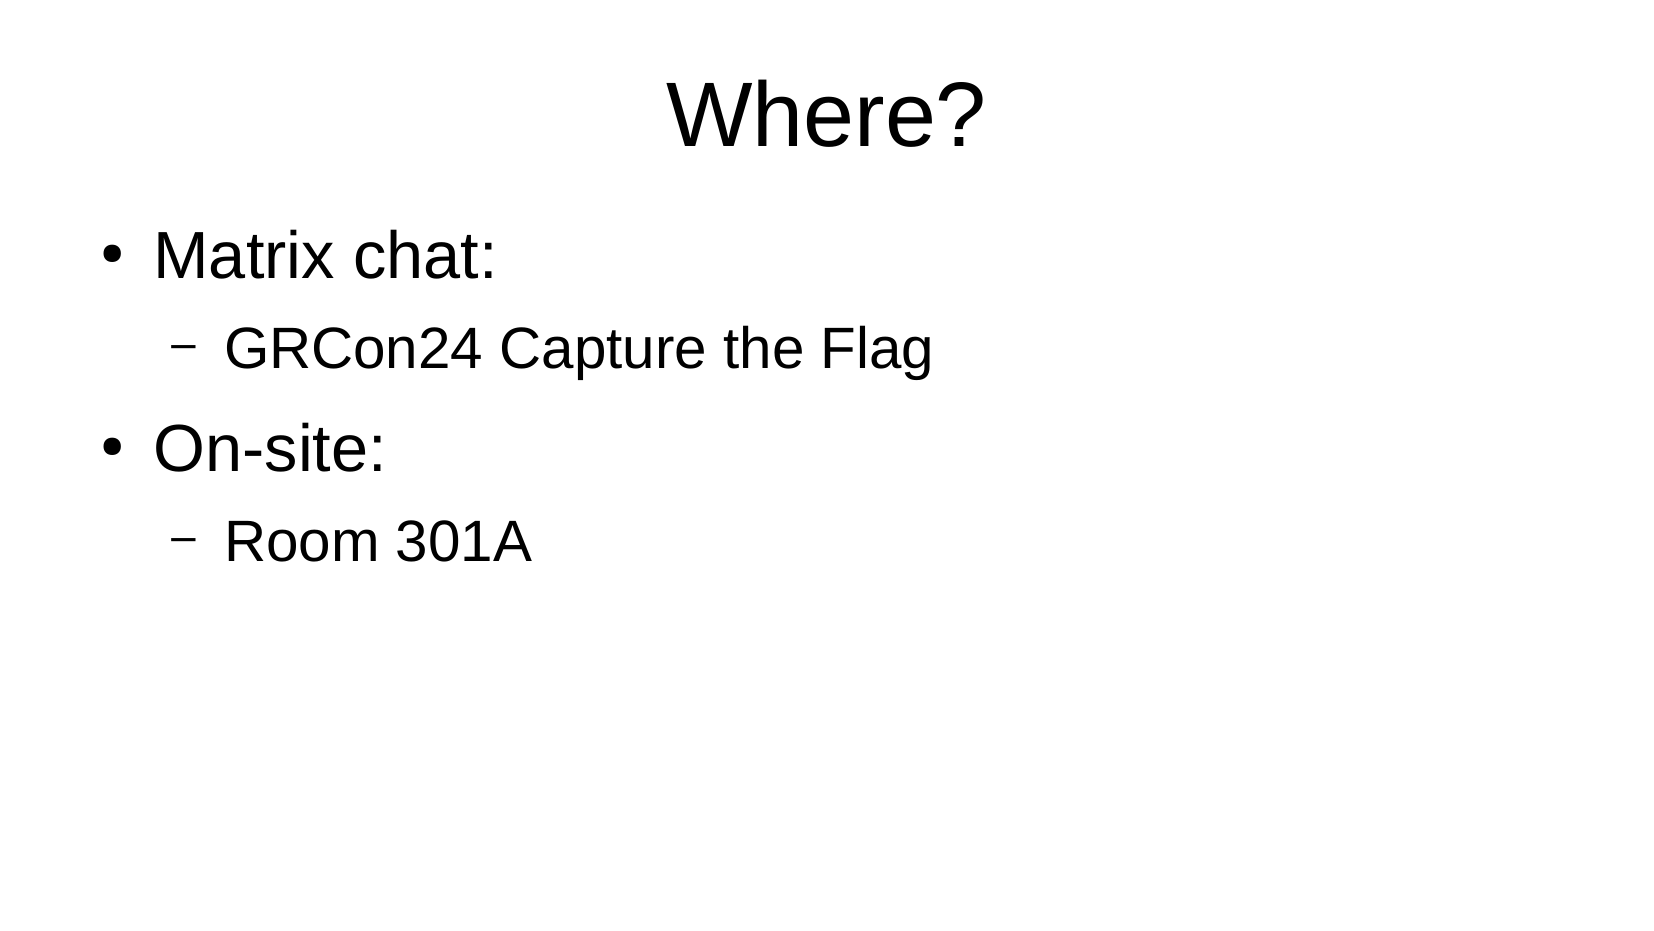

# Where?
Matrix chat:
GRCon24 Capture the Flag
On-site:
Room 301A